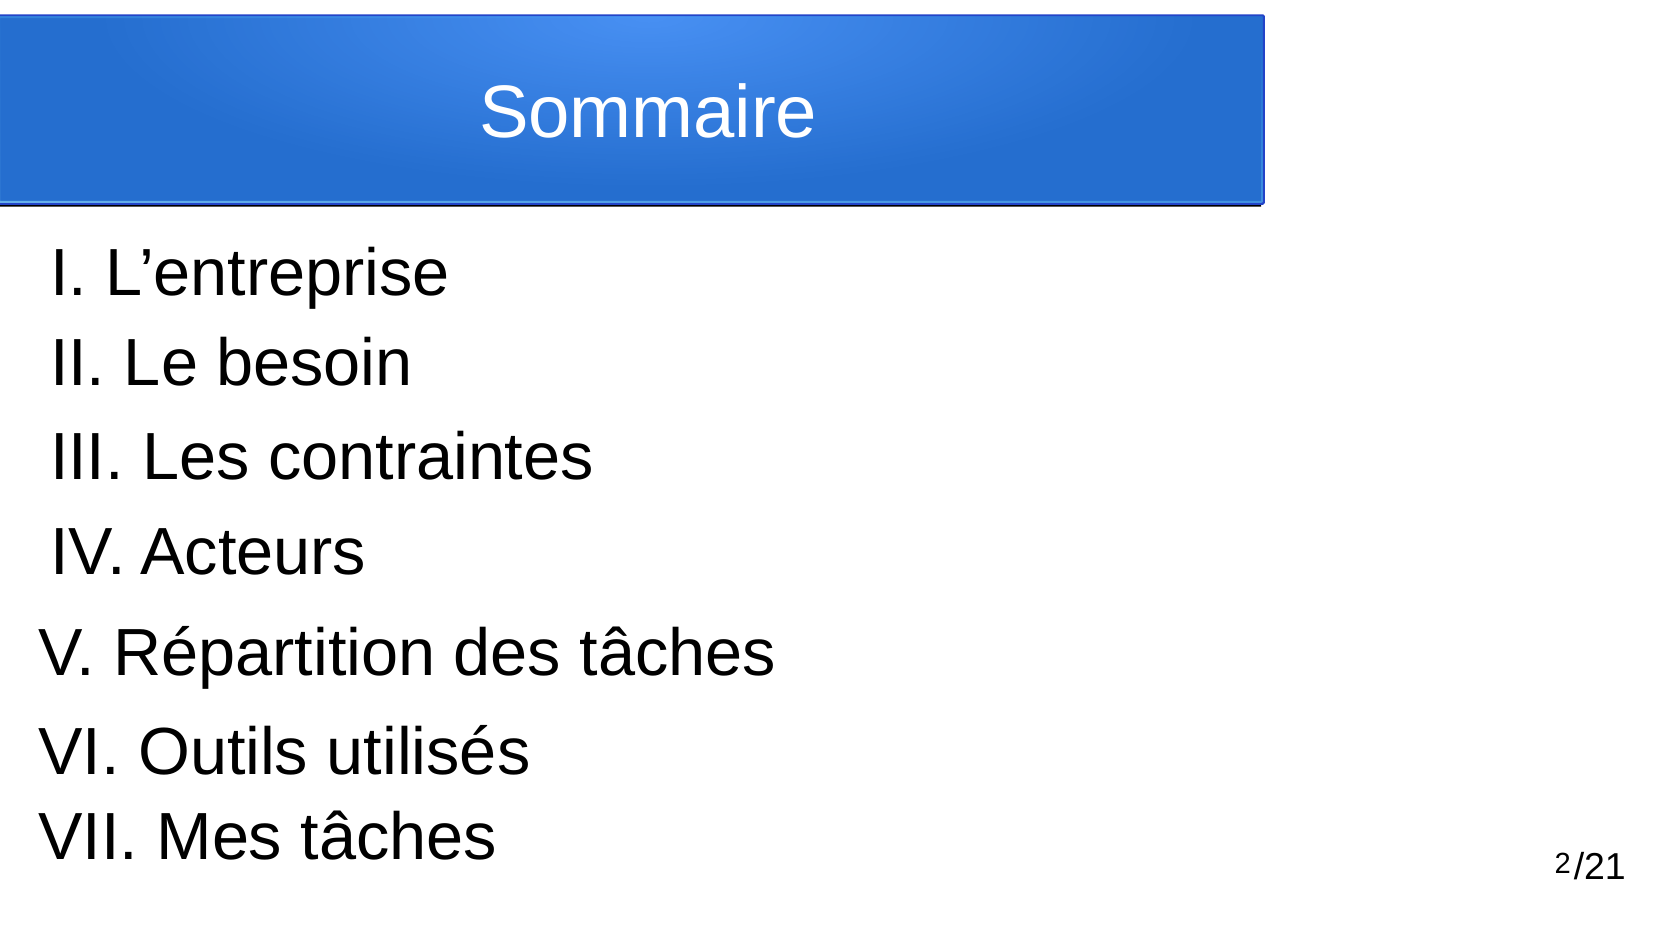

# Sommaire
I. L’entreprise
II. Le besoin
III. Les contraintes
IV. Acteurs
V. Répartition des tâches
VI. Outils utilisés
VII. Mes tâches
/21
2